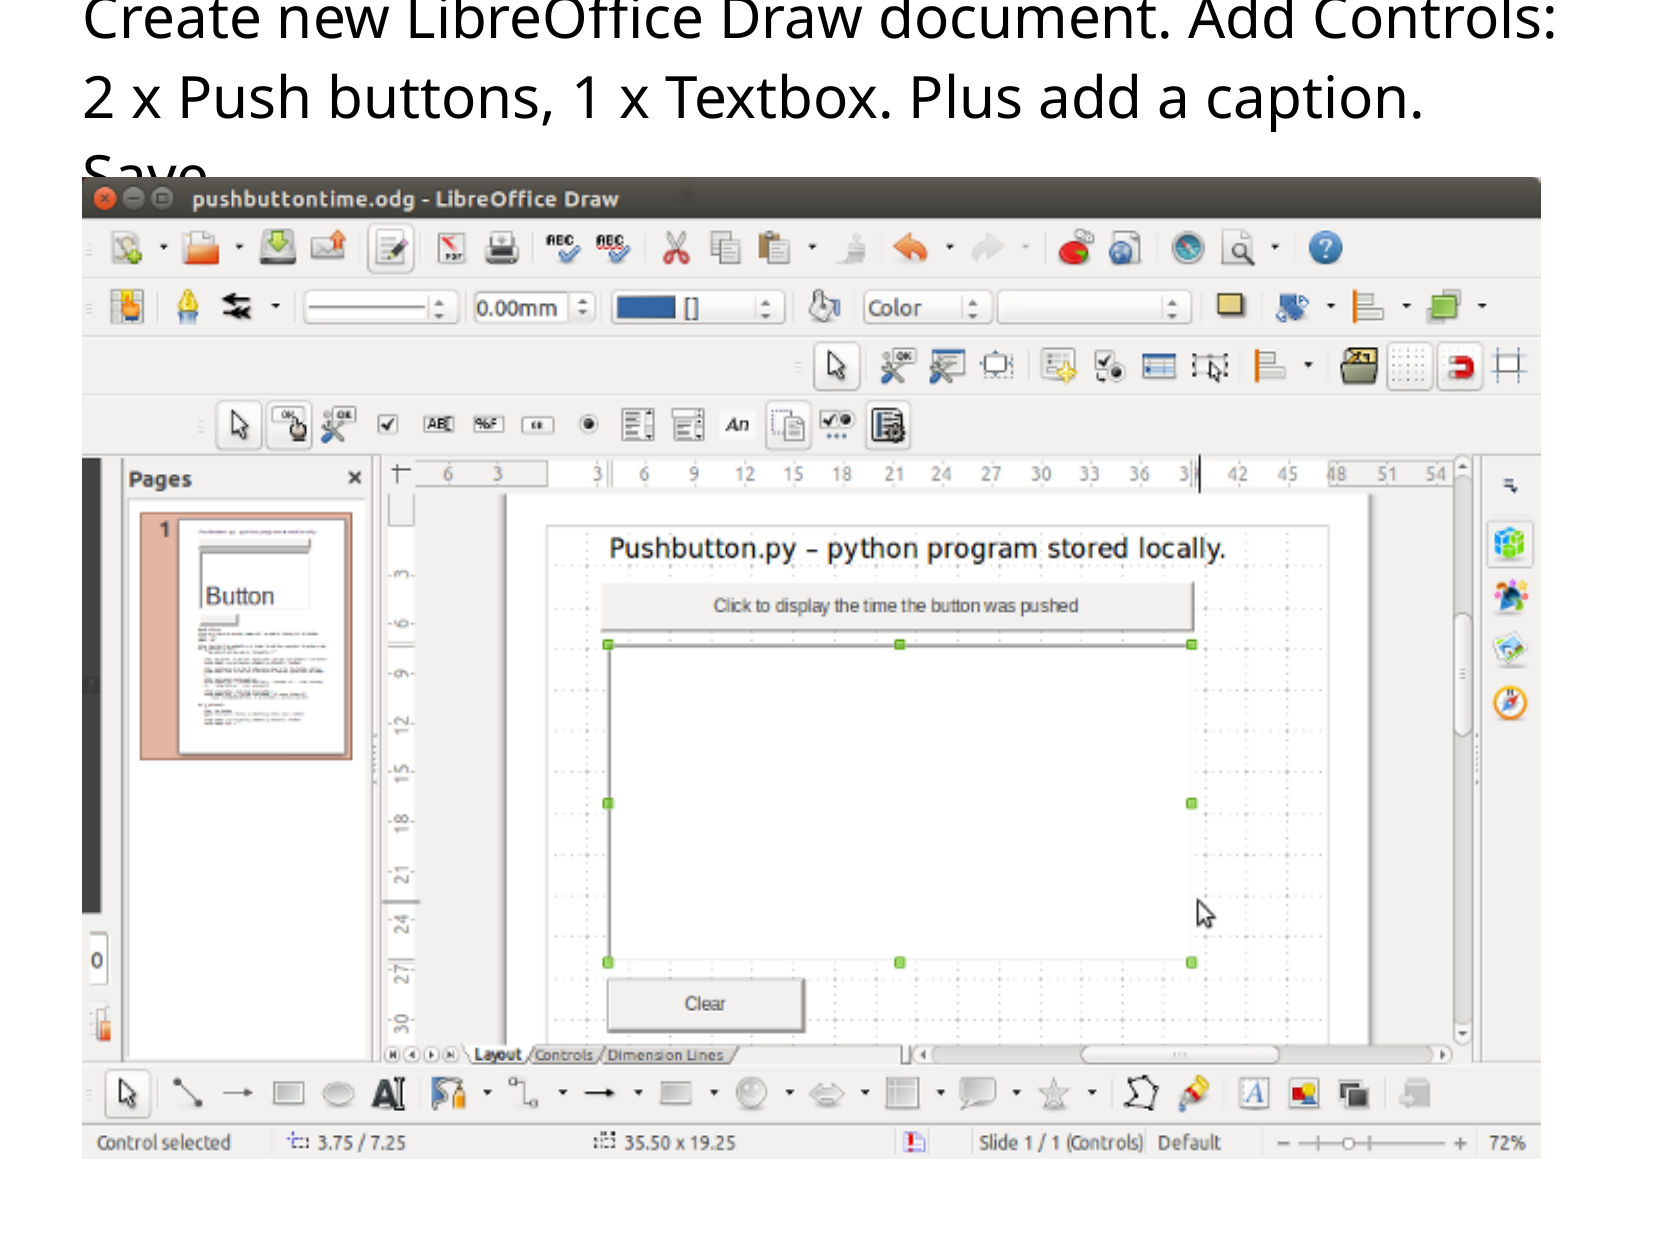

# Create new LibreOffice Draw document. Add Controls: 2 x Push buttons, 1 x Textbox. Plus add a caption. Save.